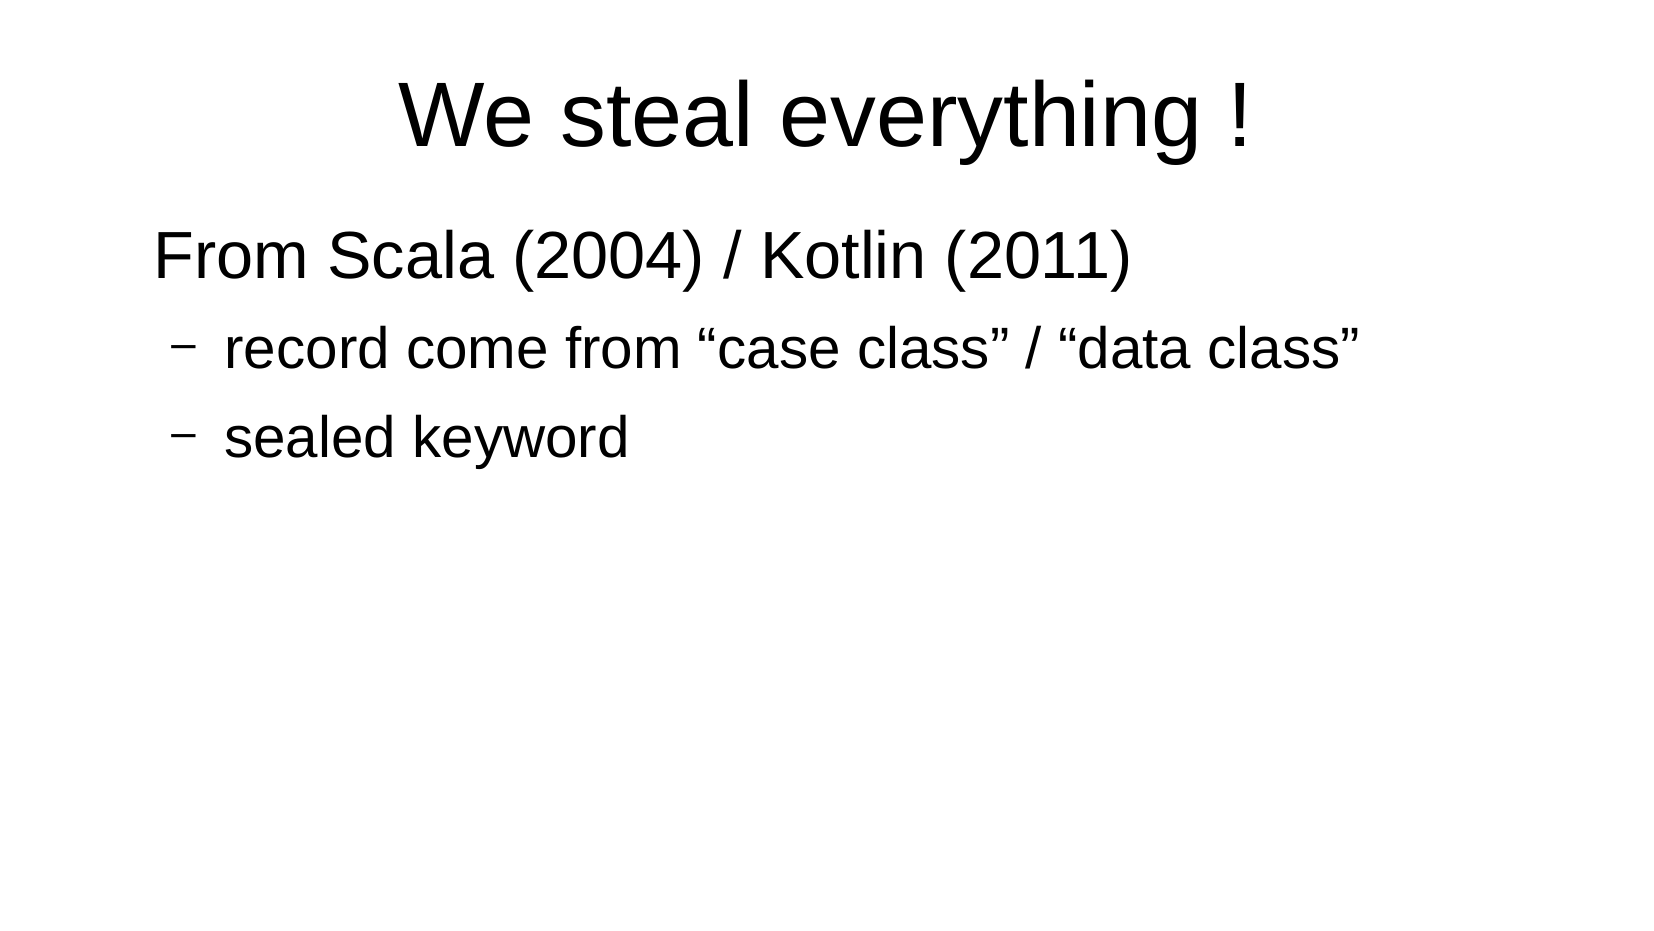

# We steal everything !
From Scala (2004) / Kotlin (2011)
record come from “case class” / “data class”
sealed keyword